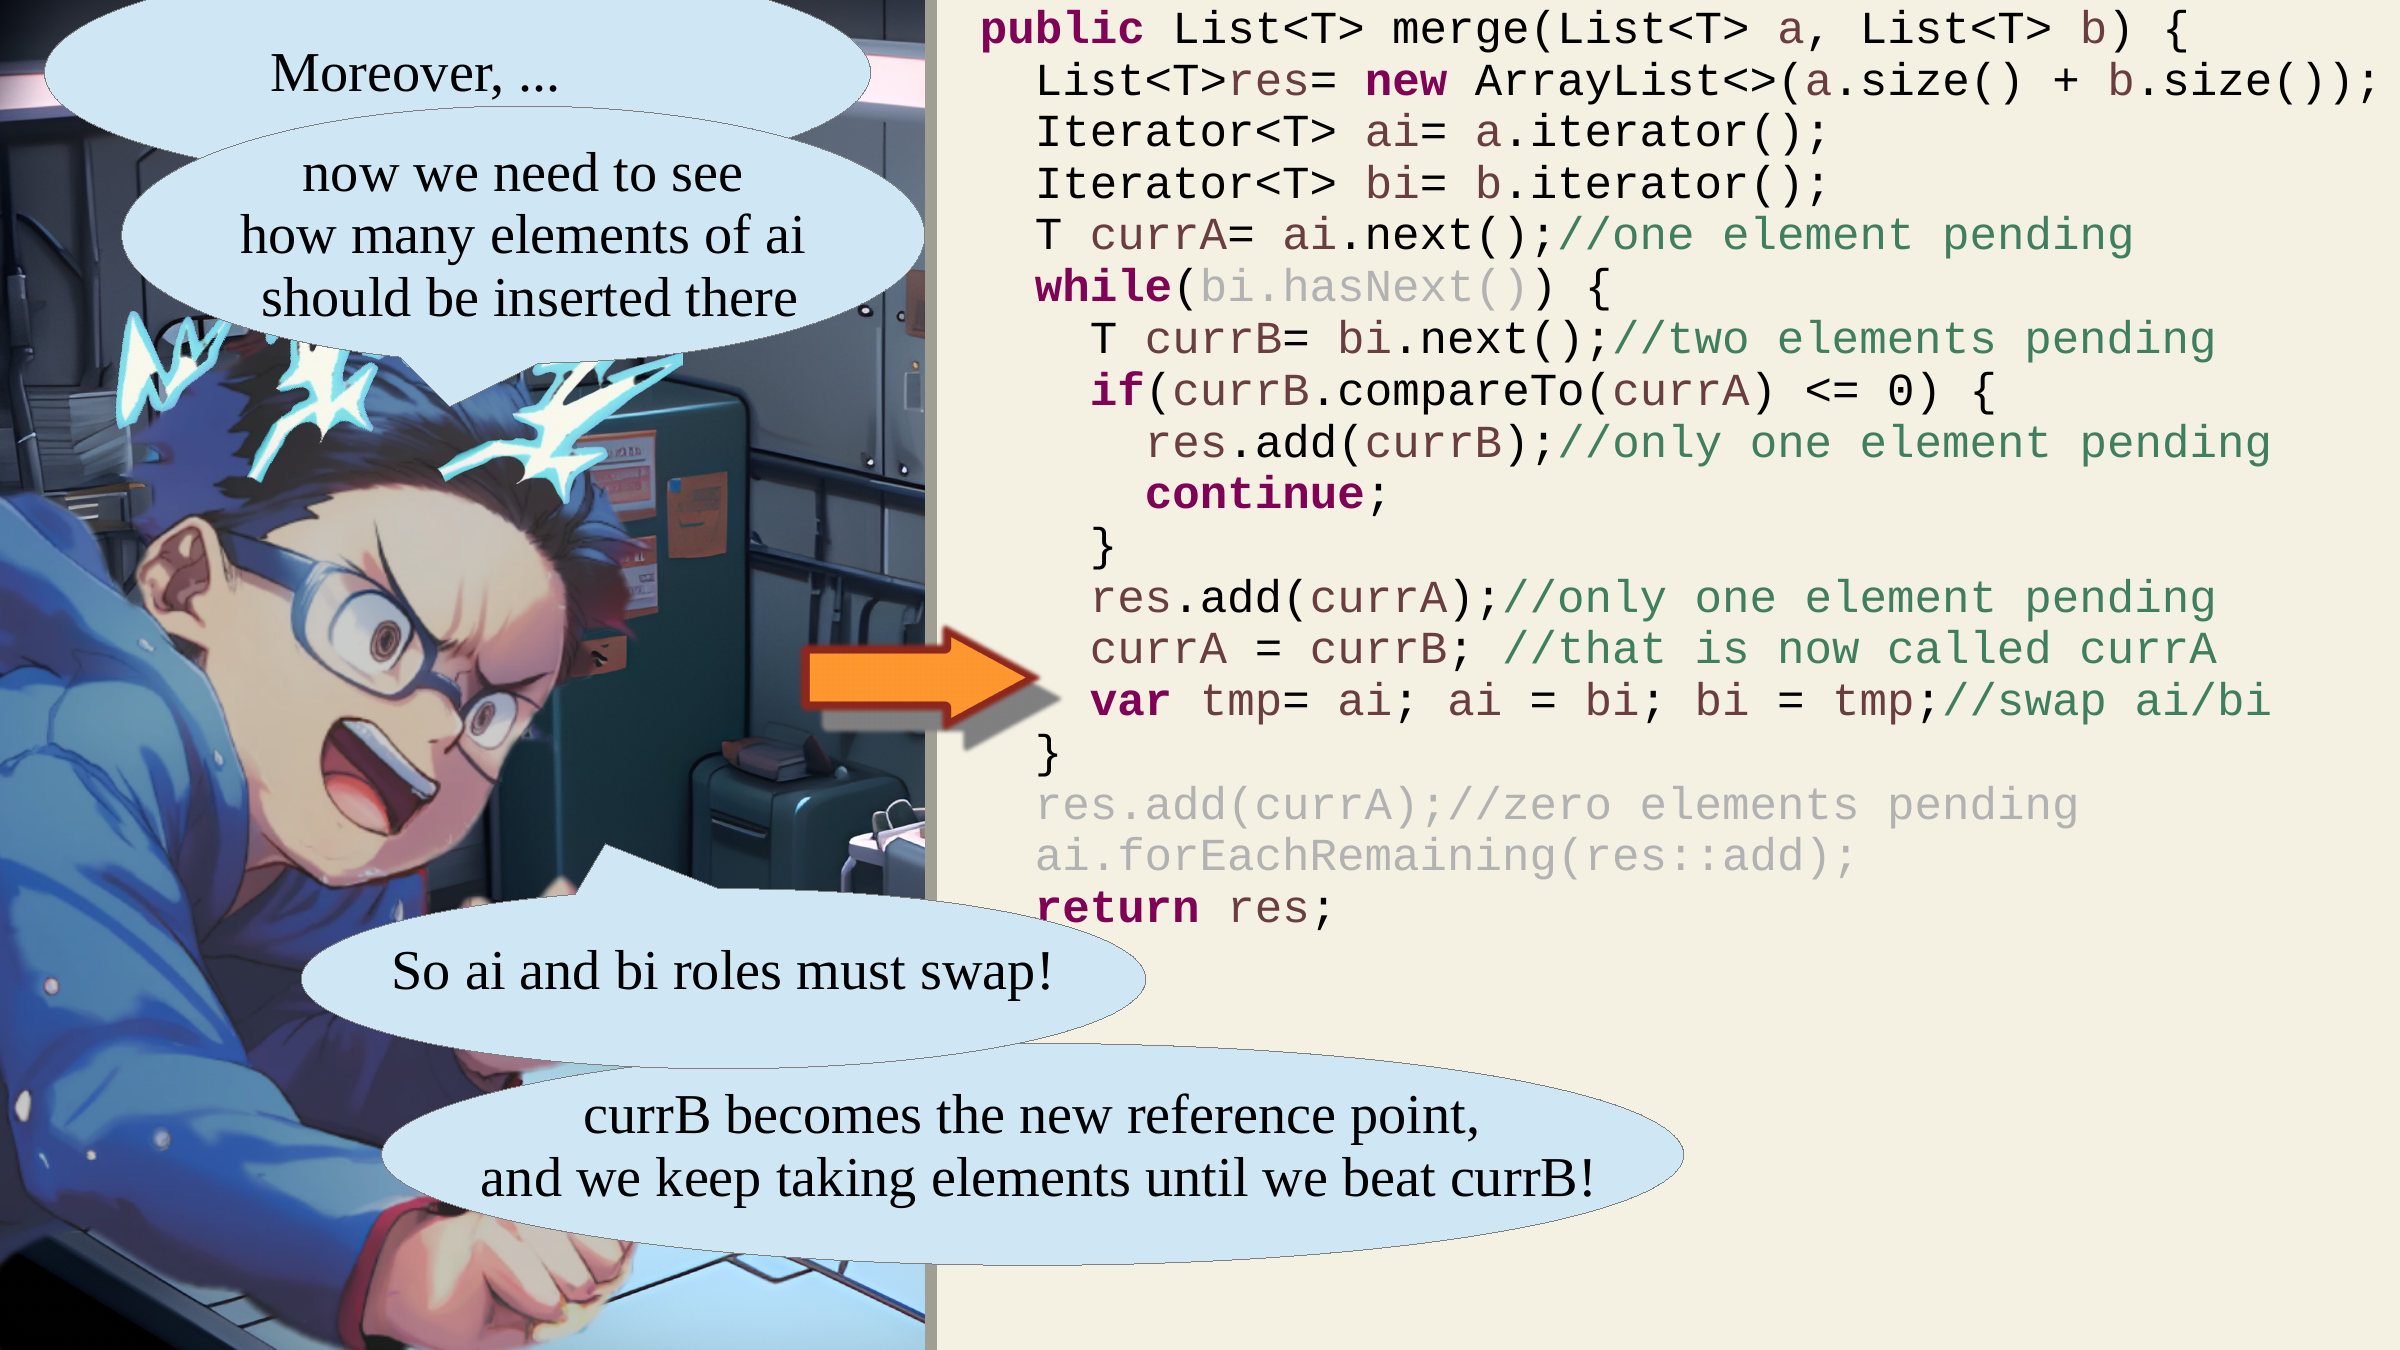

Moreover, ...
 public List<T> merge(List<T> a, List<T> b) {
 List<T>res= new ArrayList<>(a.size() + b.size());
 Iterator<T> ai= a.iterator();
 Iterator<T> bi= b.iterator();
 T currA= ai.next();//one element pending
 while(bi.hasNext()) {
 T currB= bi.next();//two elements pending
 if(currB.compareTo(currA) <= 0) {
 res.add(currB);//only one element pending
 continue;
 }
 res.add(currA);//only one element pending
 currA = currB; //that is now called currA
 var tmp= ai; ai = bi; bi = tmp;//swap ai/bi
 }
 res.add(currA);//zero elements pending
 ai.forEachRemaining(res::add);
 return res;
 }
now we need to see
how many elements of ai
 should be inserted there
So ai and bi roles must swap!
currB becomes the new reference point,
 and we keep taking elements until we beat currB!